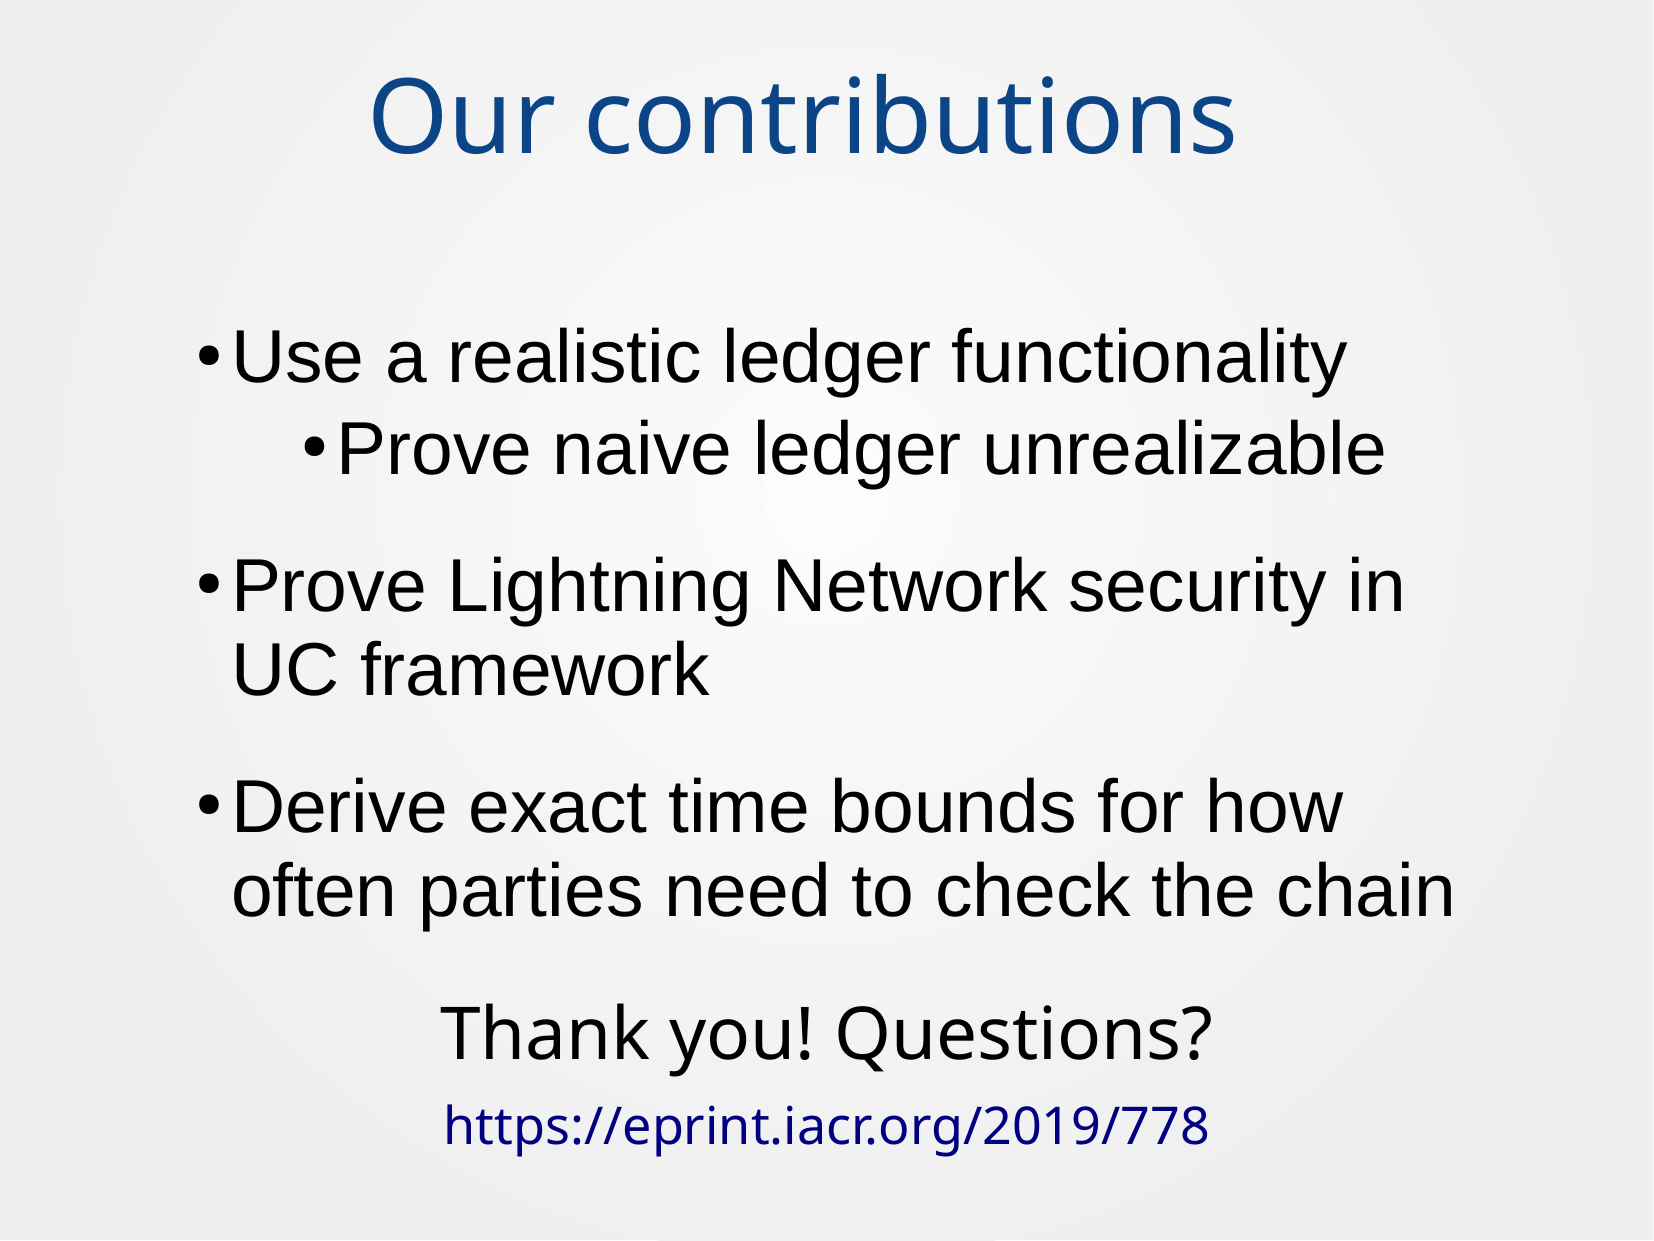

# Our contributions
Use a realistic ledger functionality
Prove naive ledger unrealizable
Prove Lightning Network security in UC framework
Derive exact time bounds for how often parties need to check the chain
Thank you! Questions?
https://eprint.iacr.org/2019/778